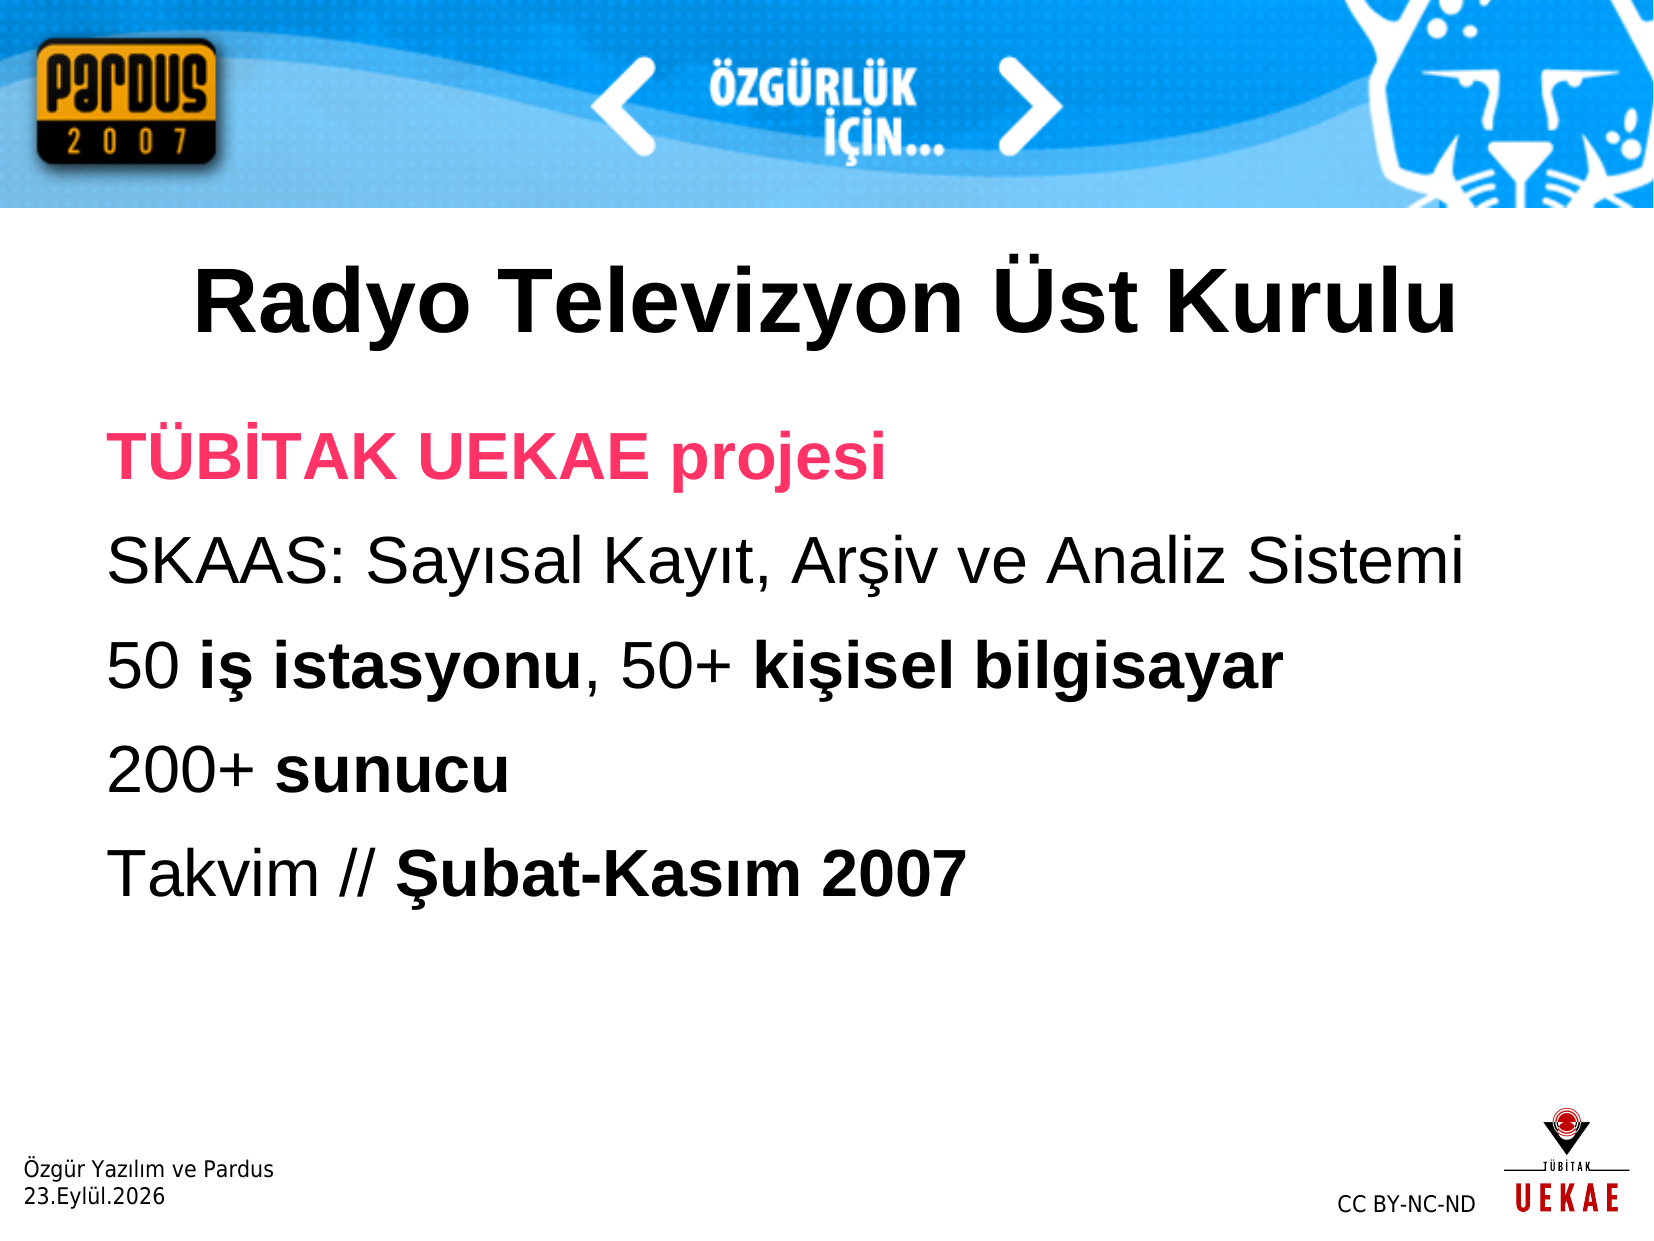

# Radyo Televizyon Üst Kurulu
TÜBİTAK UEKAE projesi
SKAAS: Sayısal Kayıt, Arşiv ve Analiz Sistemi
50 iş istasyonu, 50+ kişisel bilgisayar
200+ sunucu
Takvim // Şubat-Kasım 2007